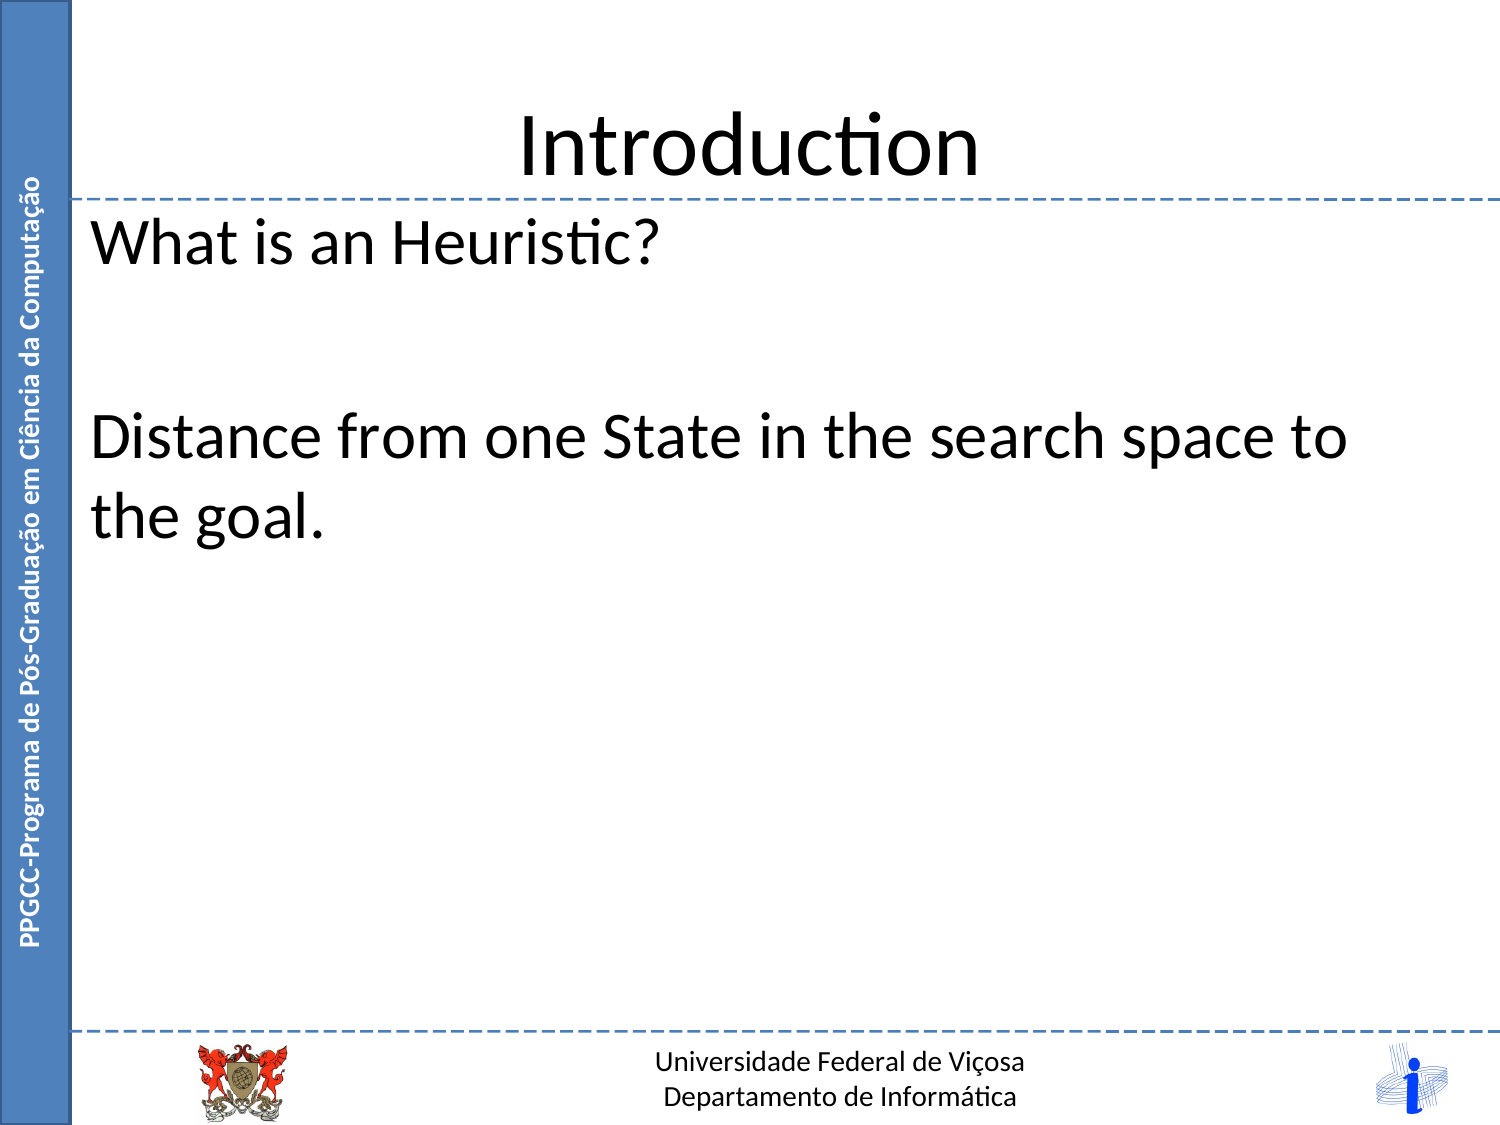

Introduction
What is an Heuristic?
Distance from one State in the search space to the goal.
PPGCC-Programa de Pós-Graduação em Ciência da Computação
Universidade Federal de Viçosa
Departamento de Informática